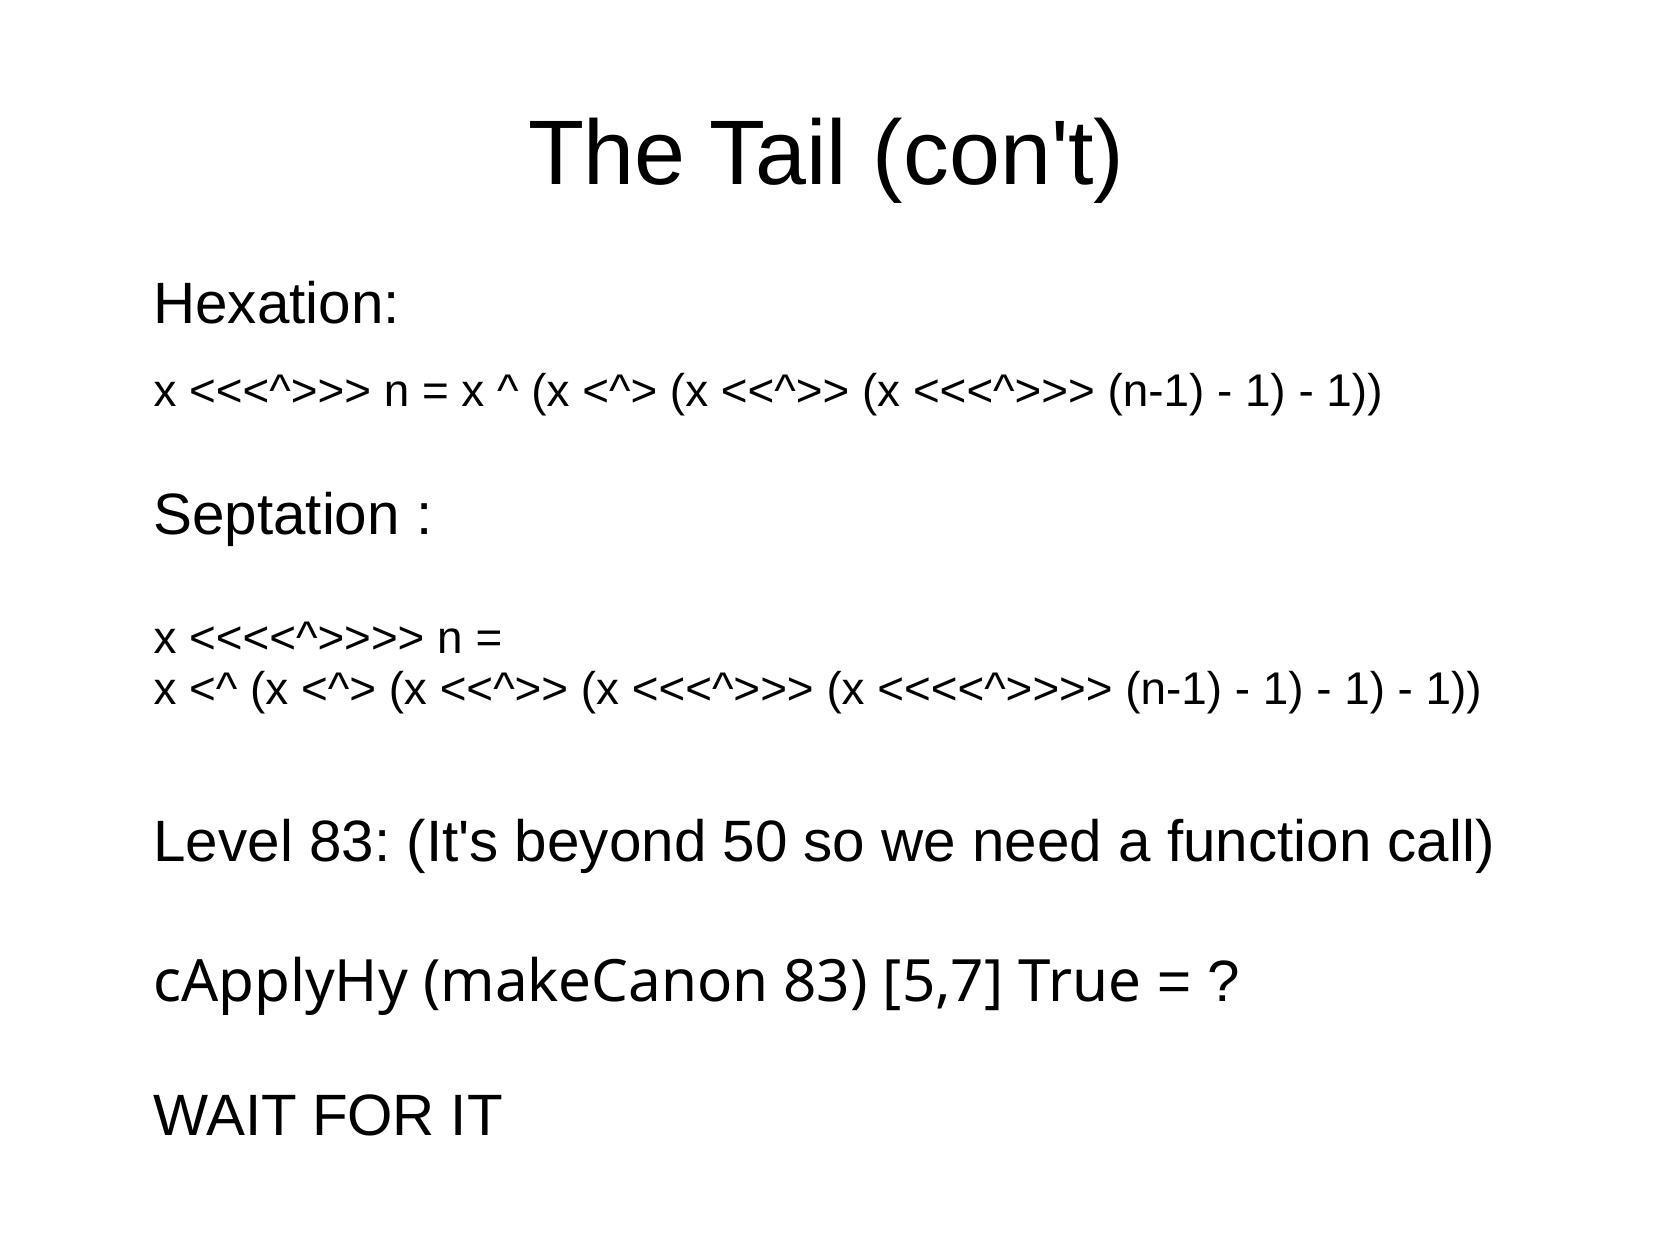

# The Tail (con't)
Hexation:
x <<<^>>> n = x ^ (x <^> (x <<^>> (x <<<^>>> (n-1) - 1) - 1))
Septation :
x <<<<^>>>> n =
x <^ (x <^> (x <<^>> (x <<<^>>> (x <<<<^>>>> (n-1) - 1) - 1) - 1))
Level 83: (It's beyond 50 so we need a function call)
cApplyHy (makeCanon 83) [5,7] True = ?
WAIT FOR IT